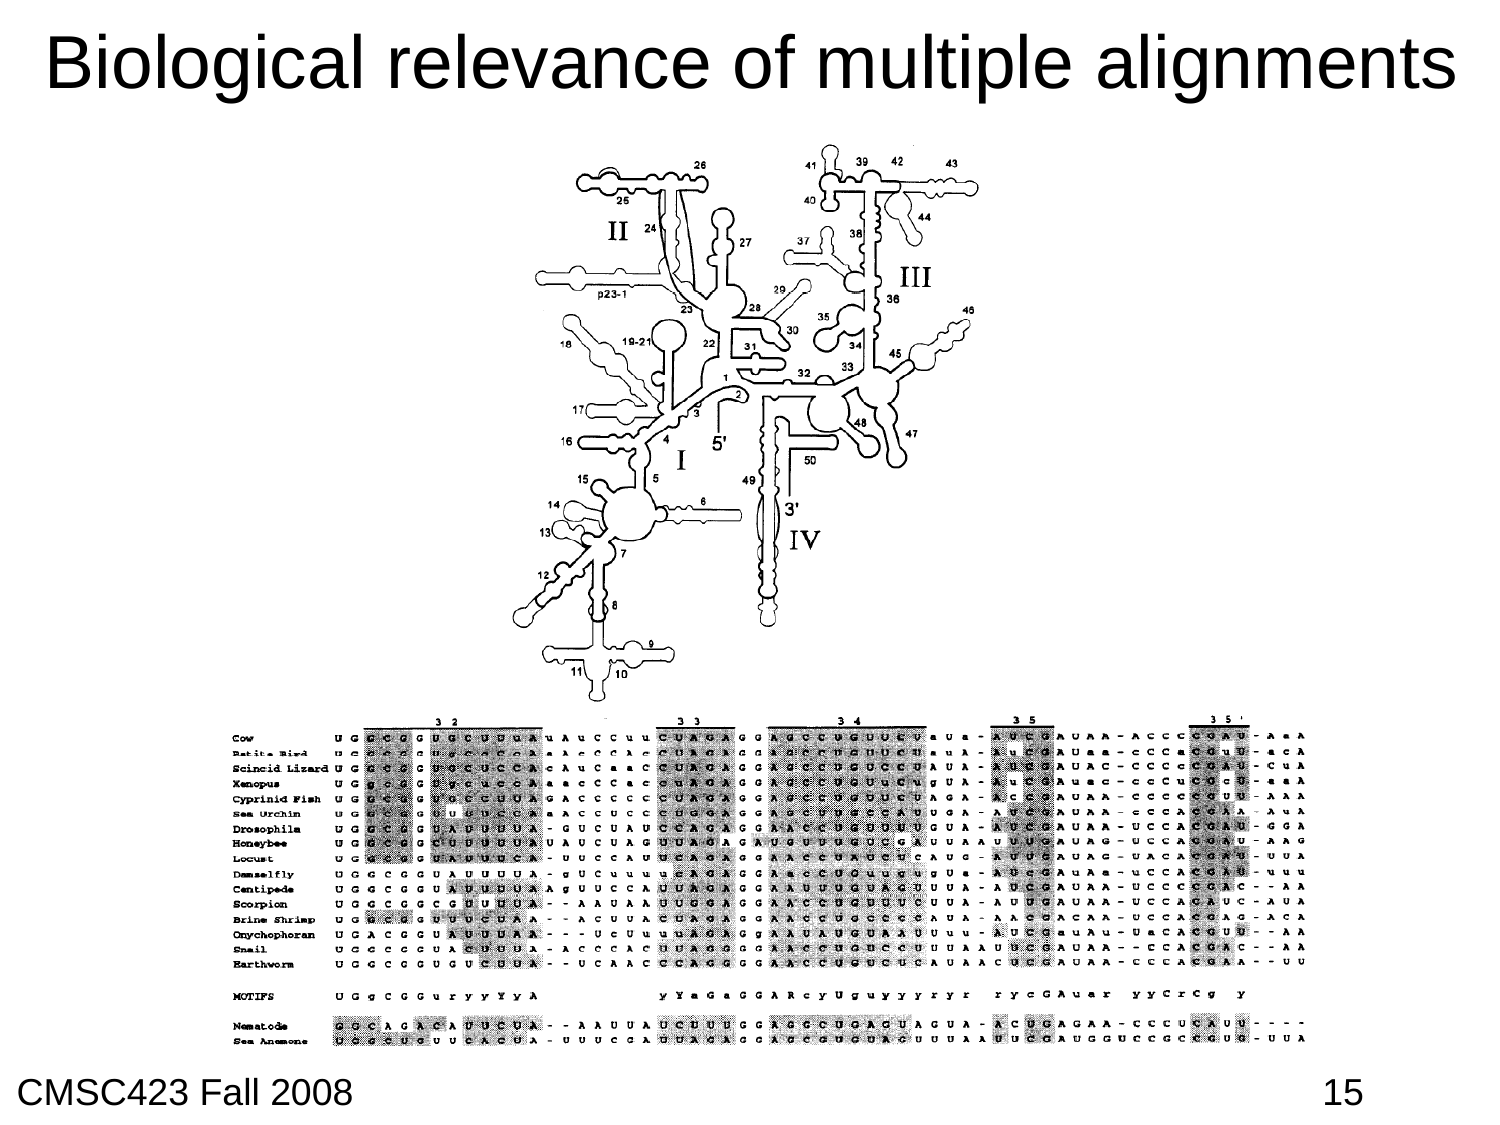

# Biological relevance of multiple alignments
CMSC423 Fall 2008
15